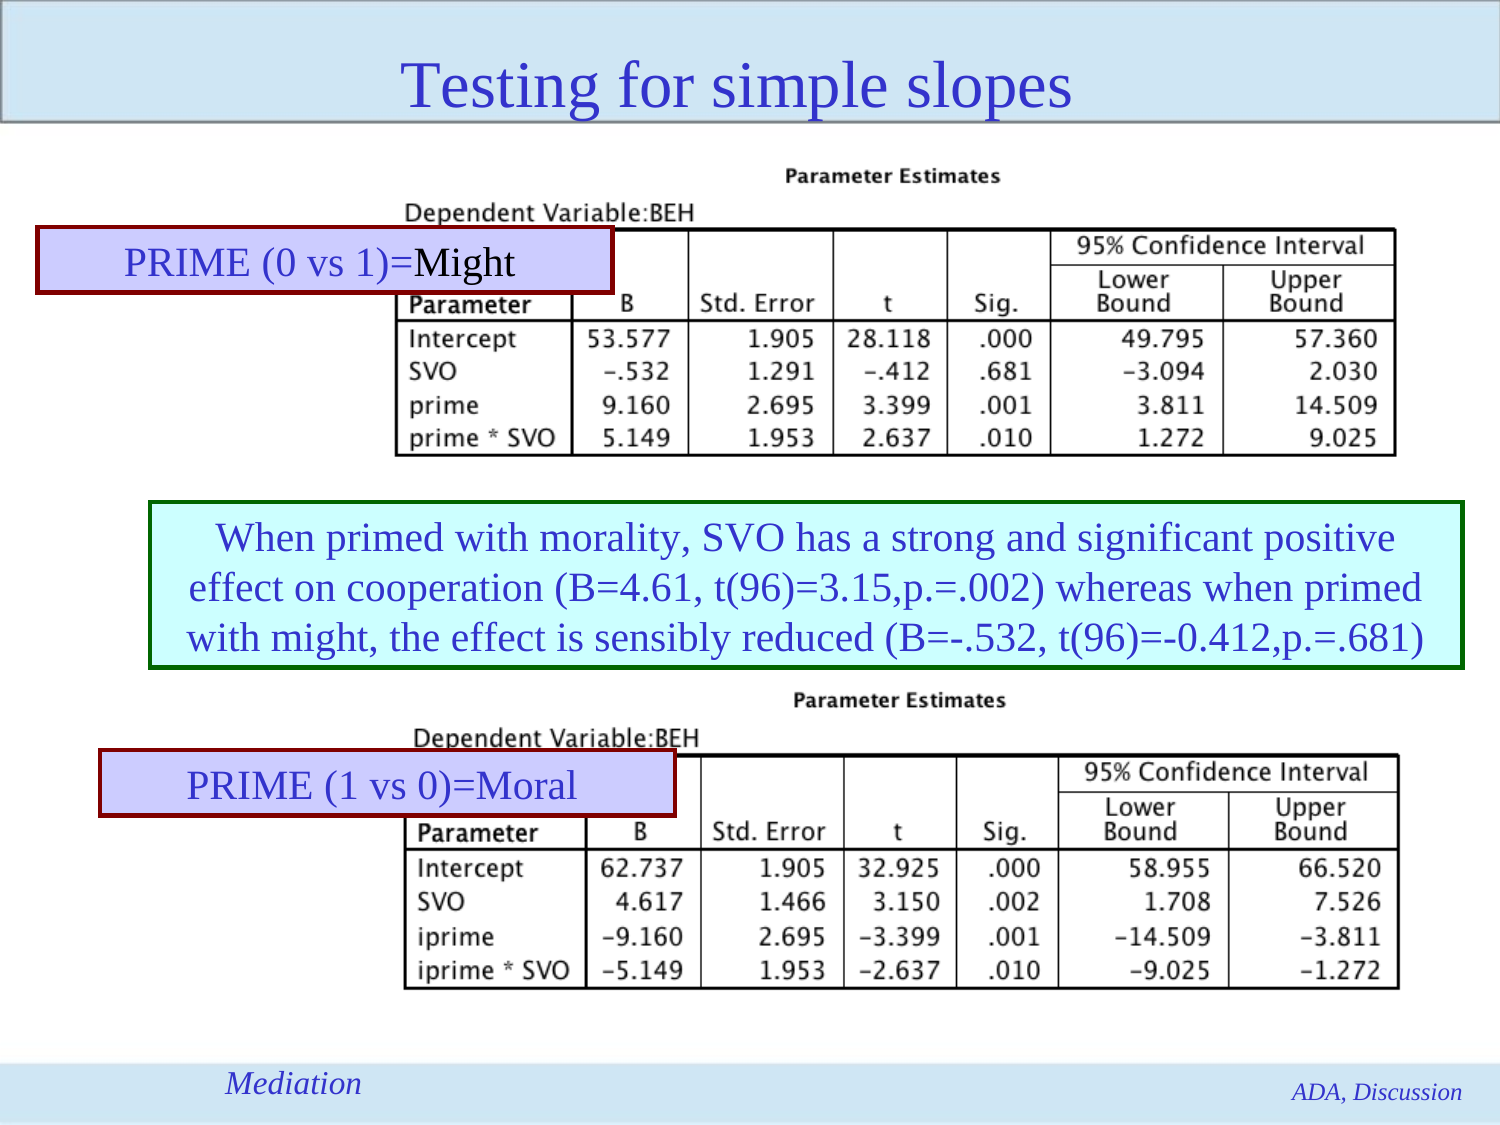

# Testing for simple slopes
PRIME (0 vs 1)=Might
When primed with morality, SVO has a strong and significant positive effect on cooperation (B=4.61, t(96)=3.15,p.=.002) whereas when primed with might, the effect is sensibly reduced (B=-.532, t(96)=-0.412,p.=.681)
PRIME (1 vs 0)=Moral
Mediation
ADA, Discussion